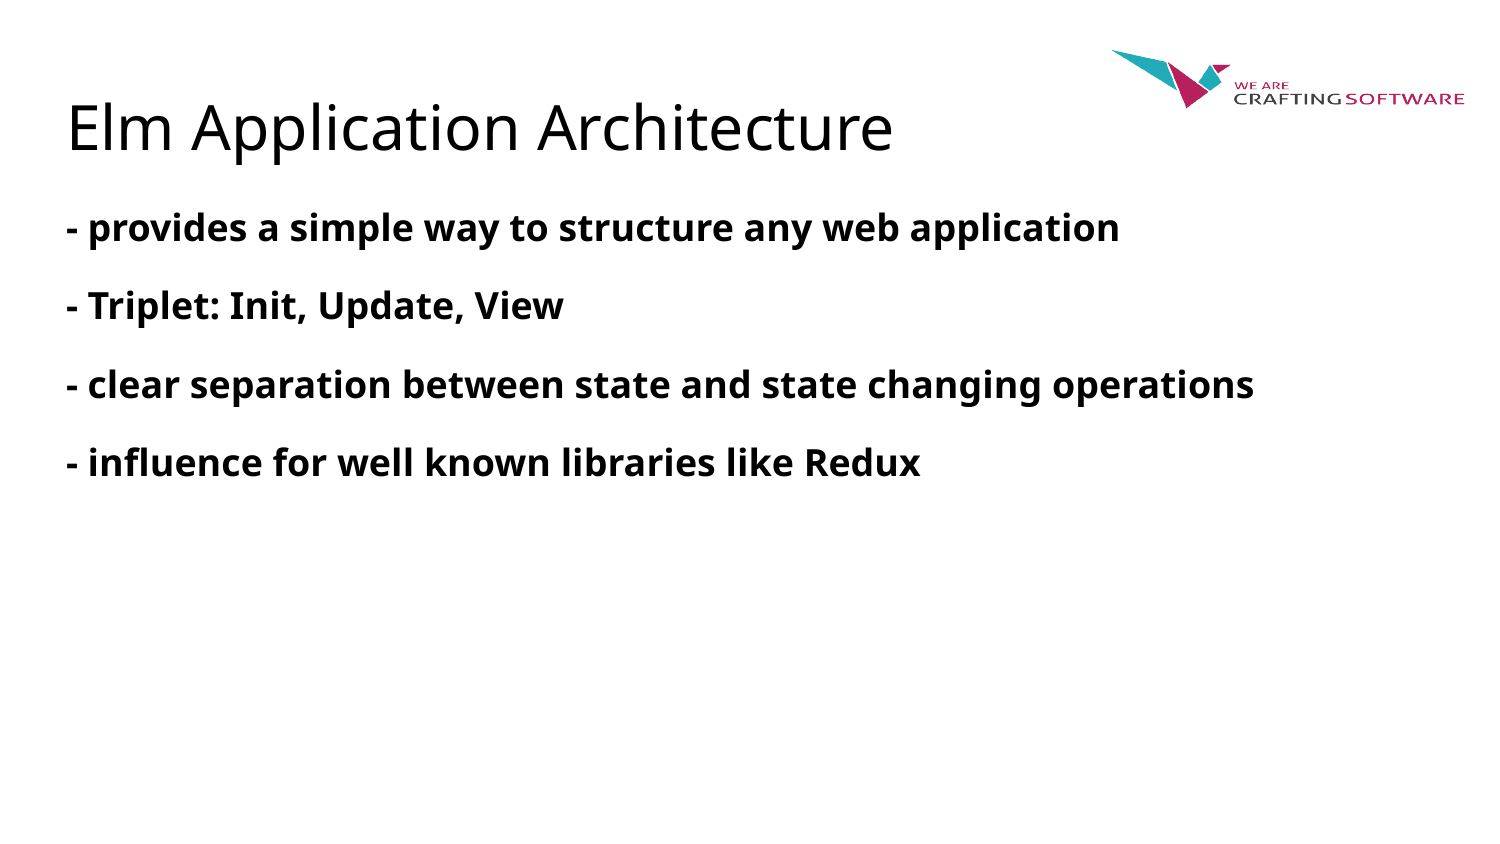

# Elm Application Architecture
- provides a simple way to structure any web application
- Triplet: Init, Update, View
- clear separation between state and state changing operations
- influence for well known libraries like Redux